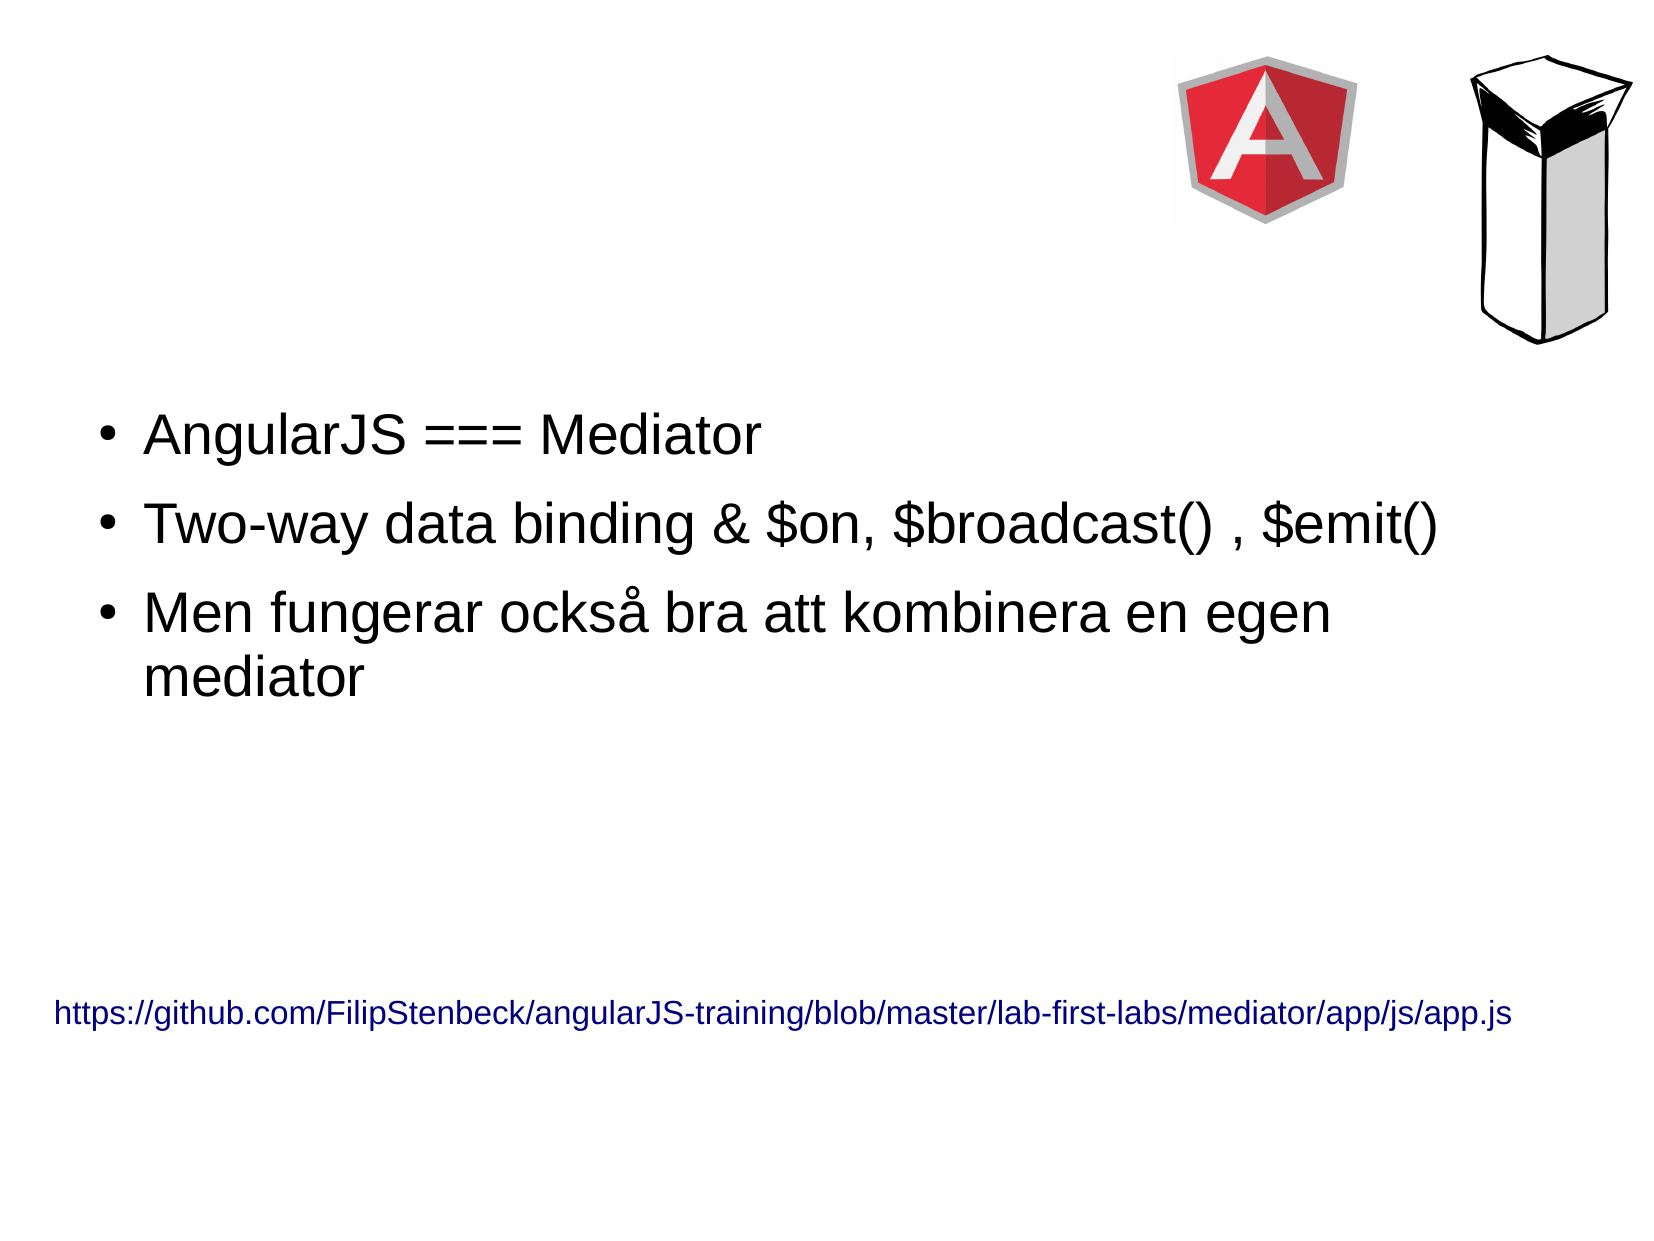

# AngularJS === Mediator
Two-way data binding & $on, $broadcast() , $emit()
Men fungerar också bra att kombinera en egen mediator
https://github.com/FilipStenbeck/angularJS-training/blob/master/lab-first-labs/mediator/app/js/app.js